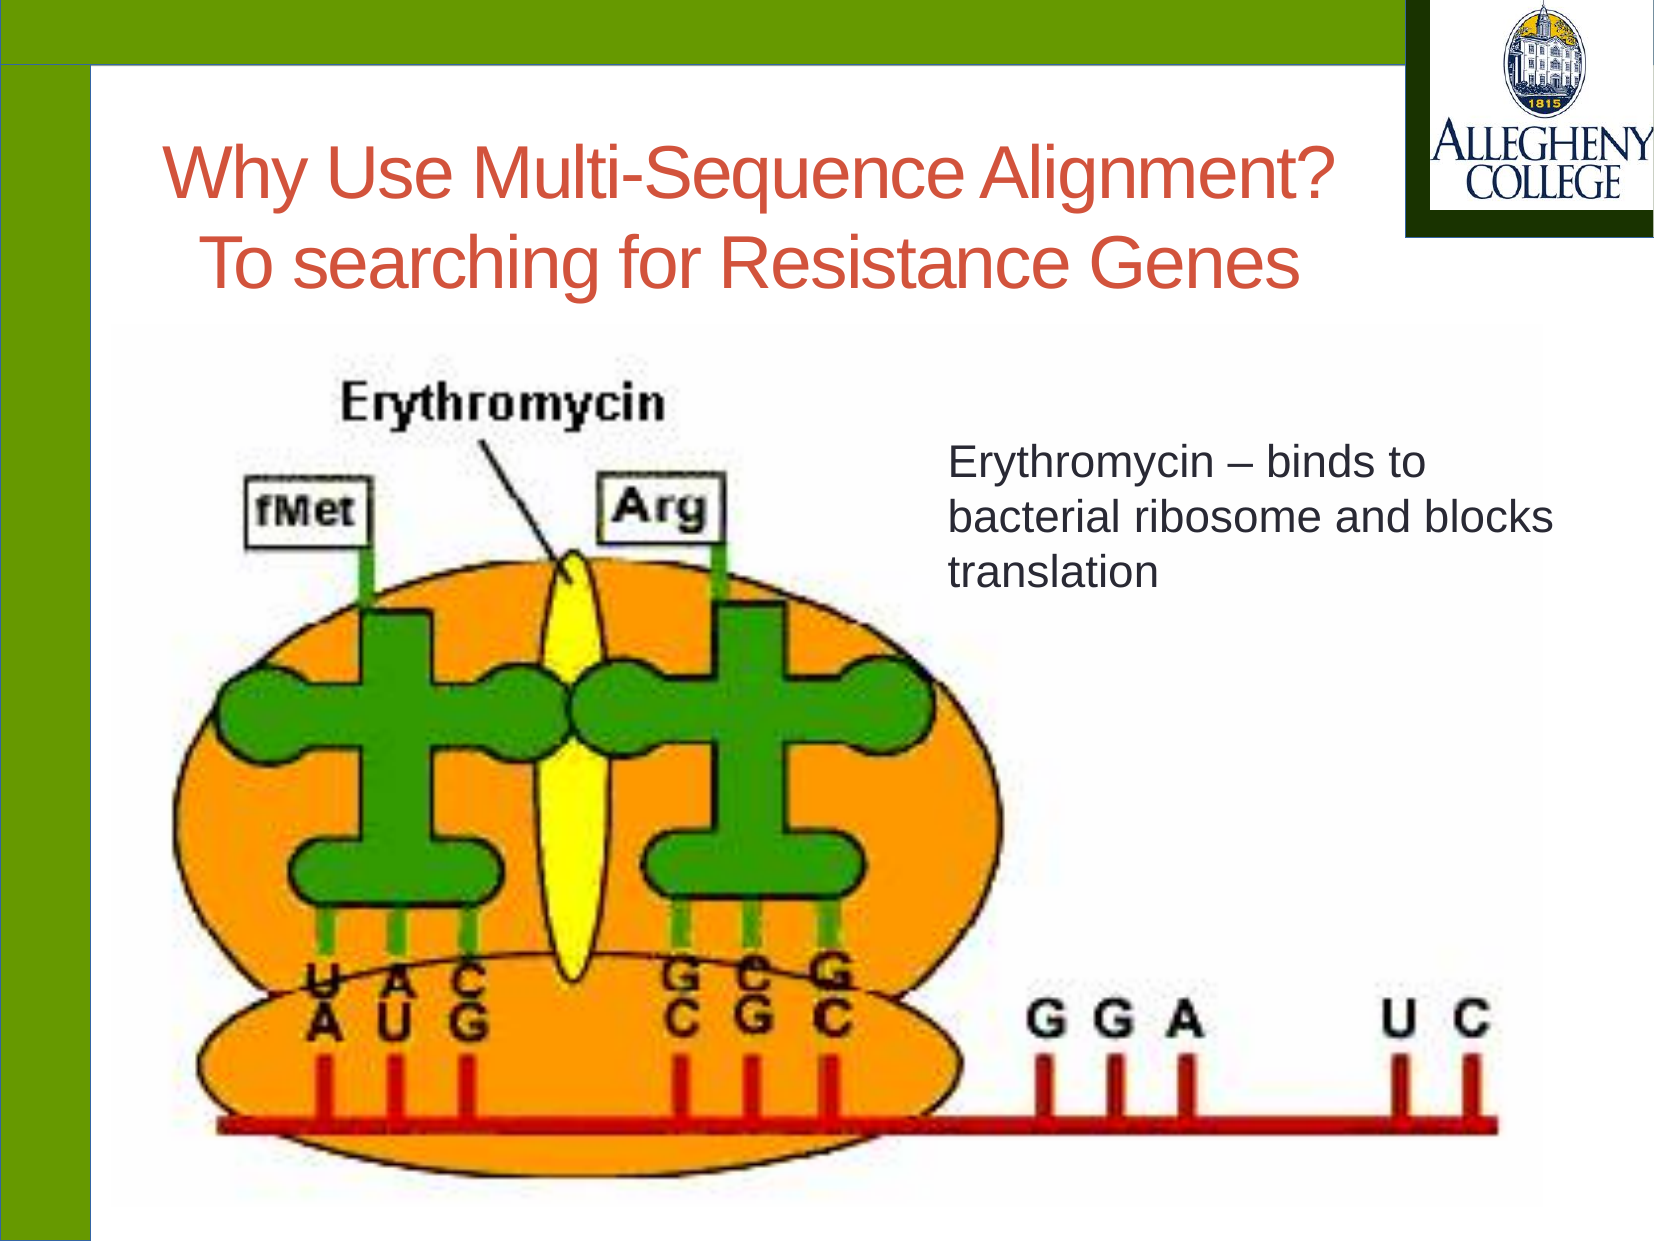

# Why Use Multi-Sequence Alignment? To searching for Resistance Genes
Erythromycin – binds to bacterial ribosome and blocks translation